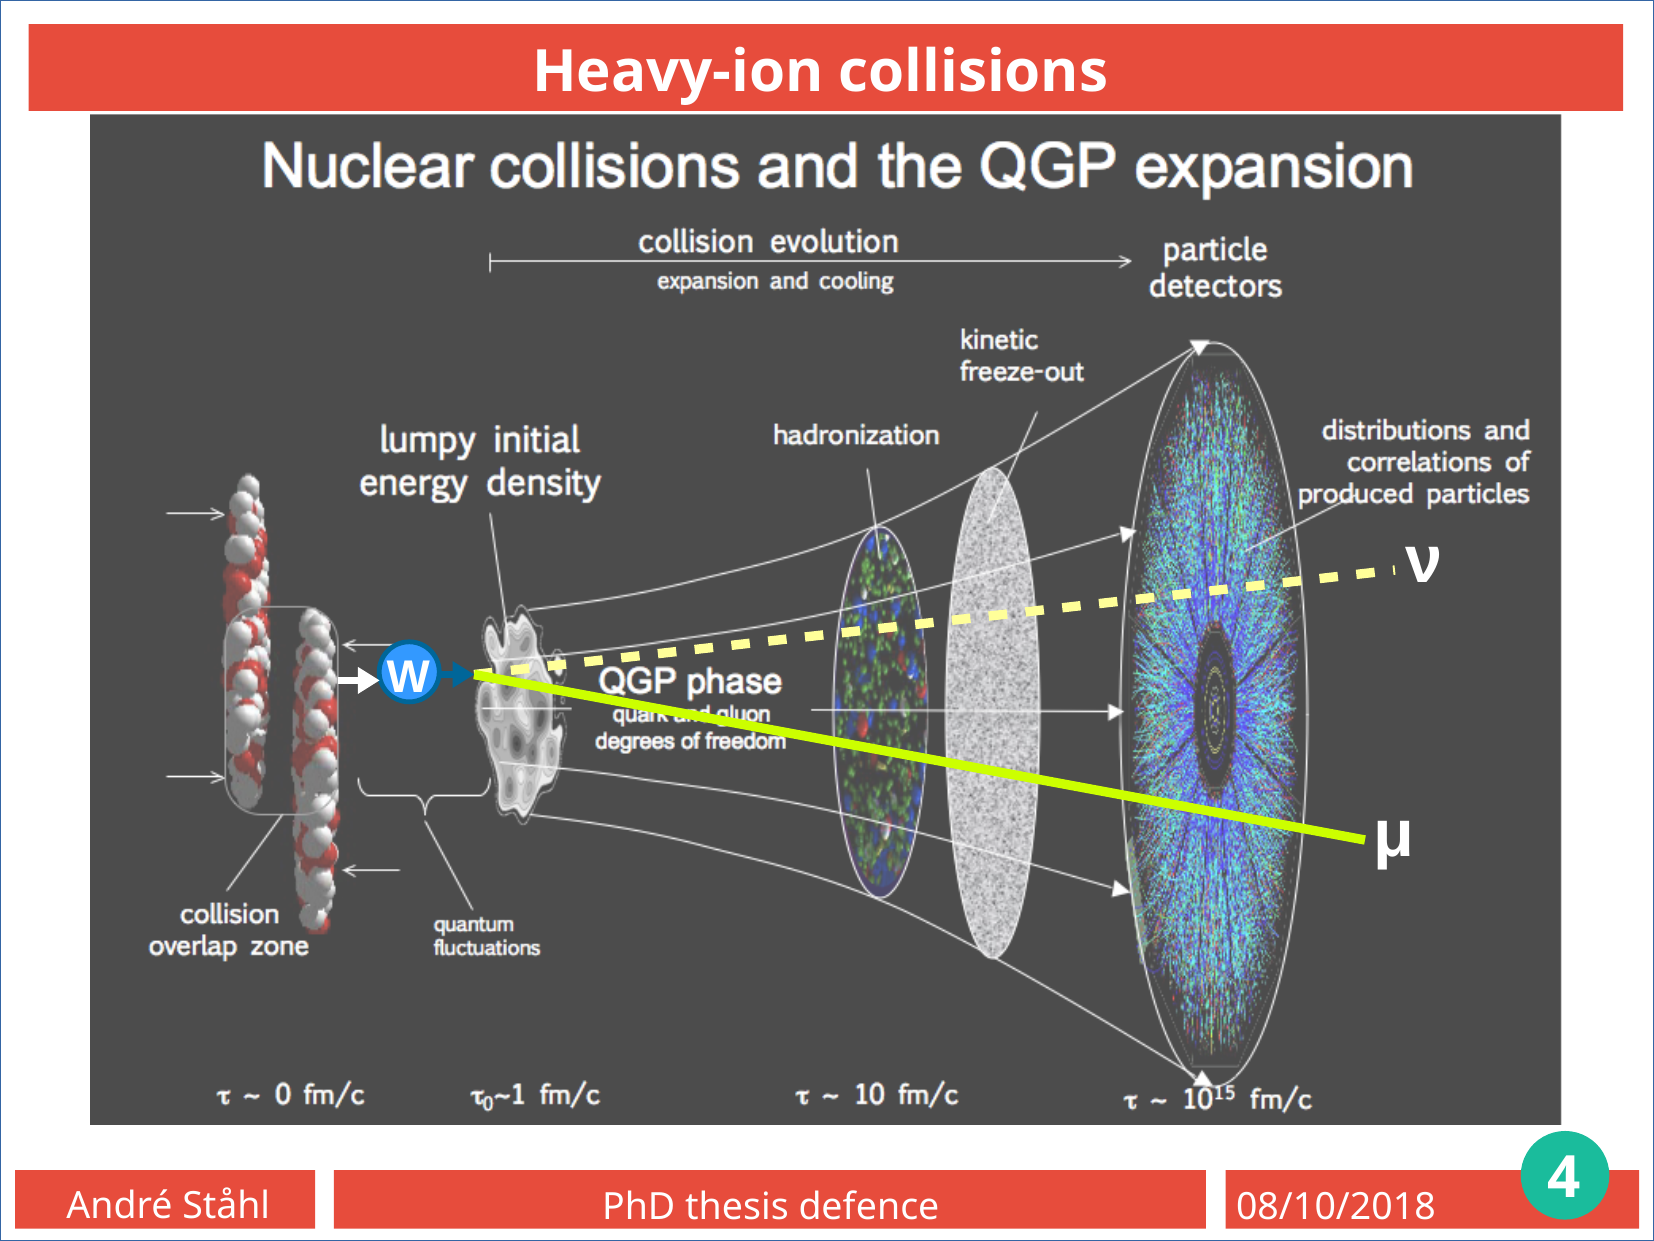

# Heavy-ion collisions
ν
W
μ
4
08/10/2018